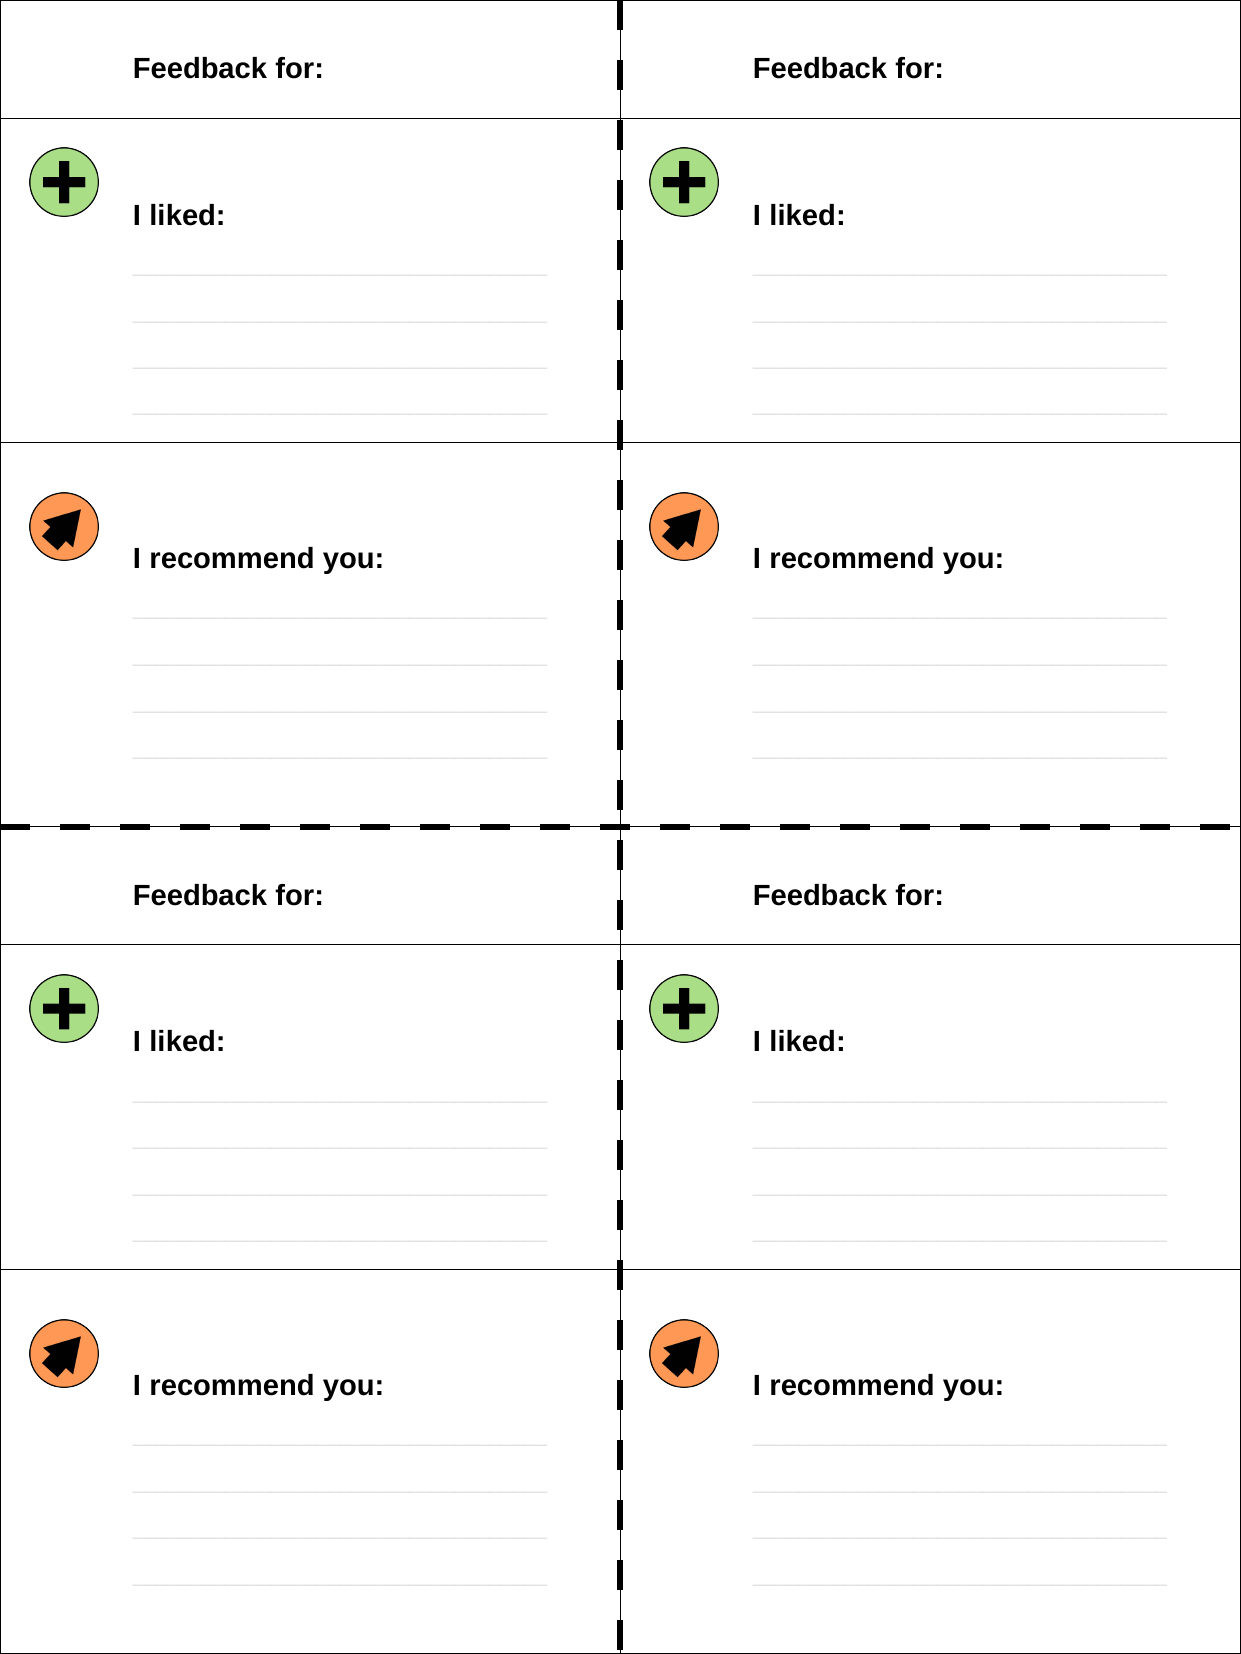

Feedback for:
I liked:
____________________________________
____________________________________
____________________________________
____________________________________
I recommend you:
____________________________________
____________________________________
____________________________________
____________________________________
Feedback for:
I liked:
____________________________________
____________________________________
____________________________________
____________________________________
I recommend you:
____________________________________
____________________________________
____________________________________
____________________________________
Feedback for:
I liked:
____________________________________
____________________________________
____________________________________
____________________________________
I recommend you:
____________________________________
____________________________________
____________________________________
____________________________________
Feedback for:
I liked:
____________________________________
____________________________________
____________________________________
____________________________________
I recommend you:
____________________________________
____________________________________
____________________________________
____________________________________